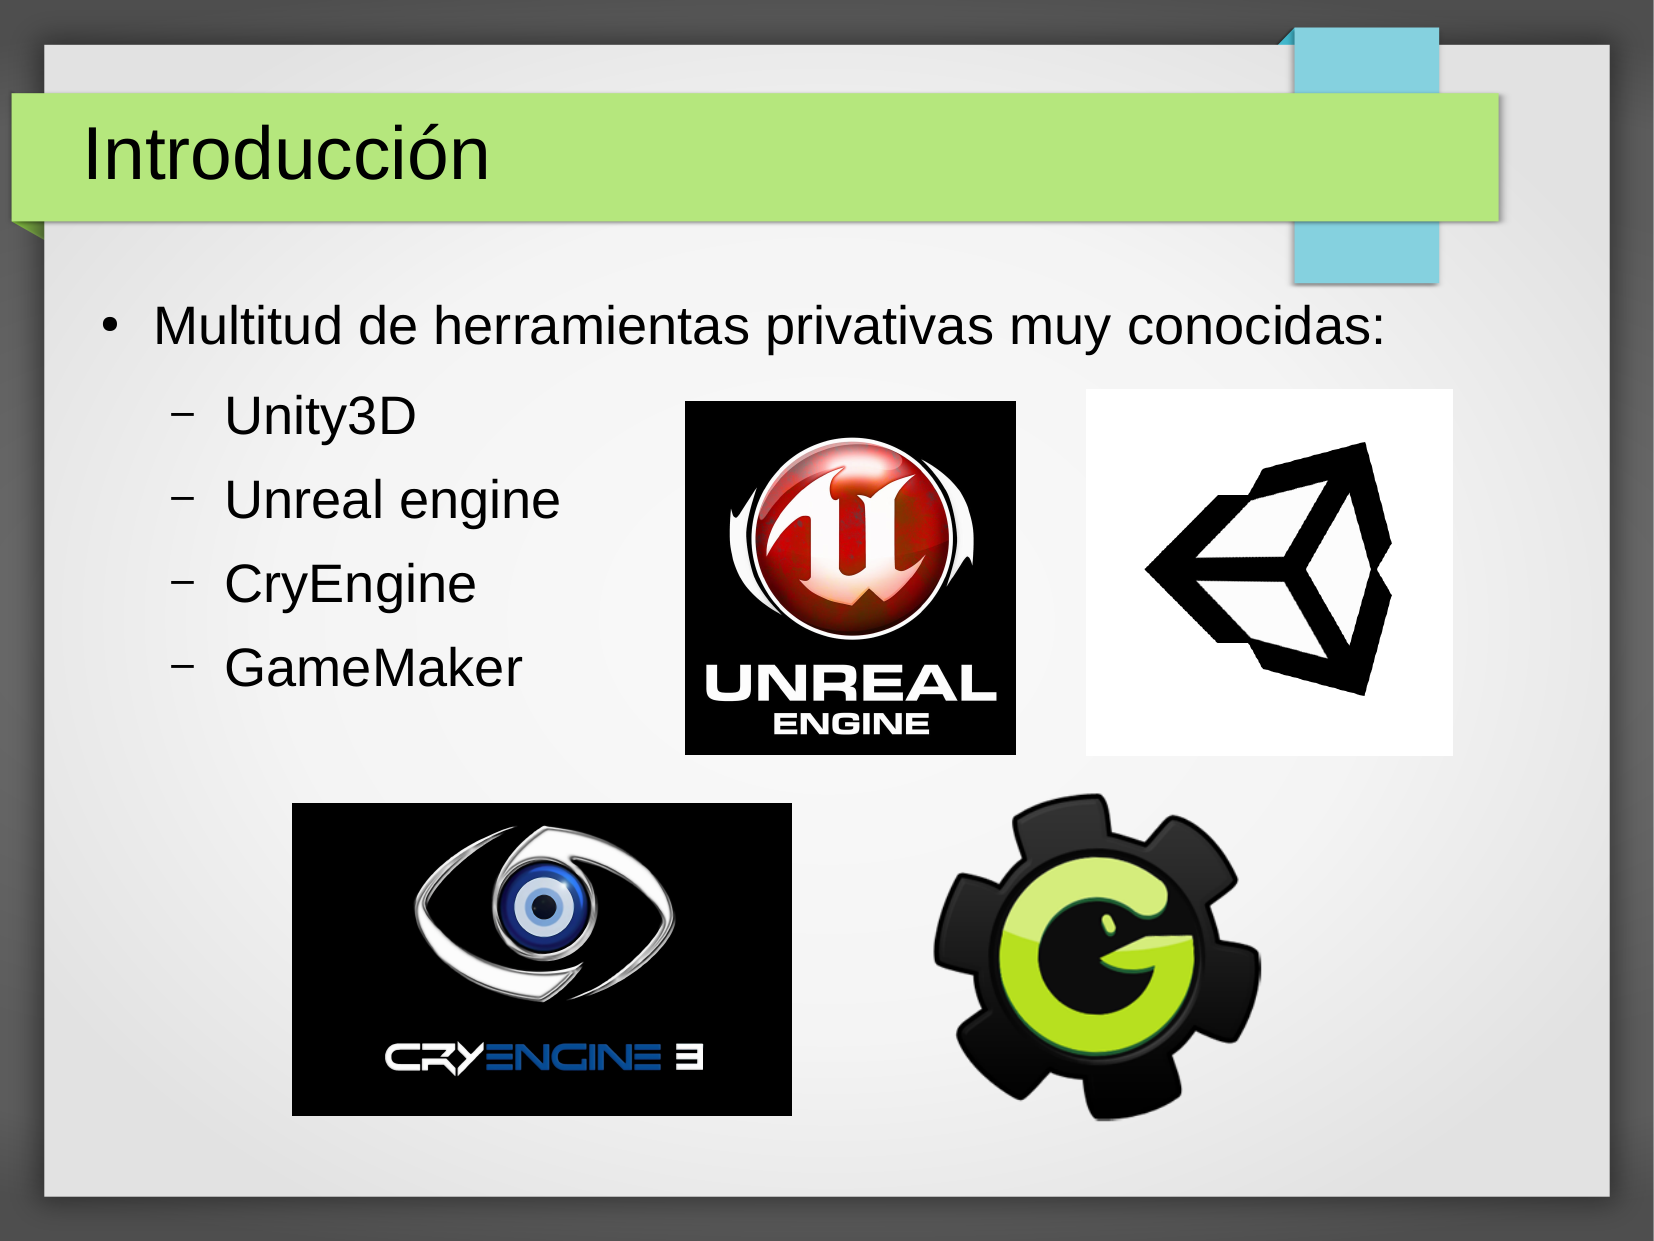

# Introducción
Multitud de herramientas privativas muy conocidas:
Unity3D
Unreal engine
CryEngine
GameMaker